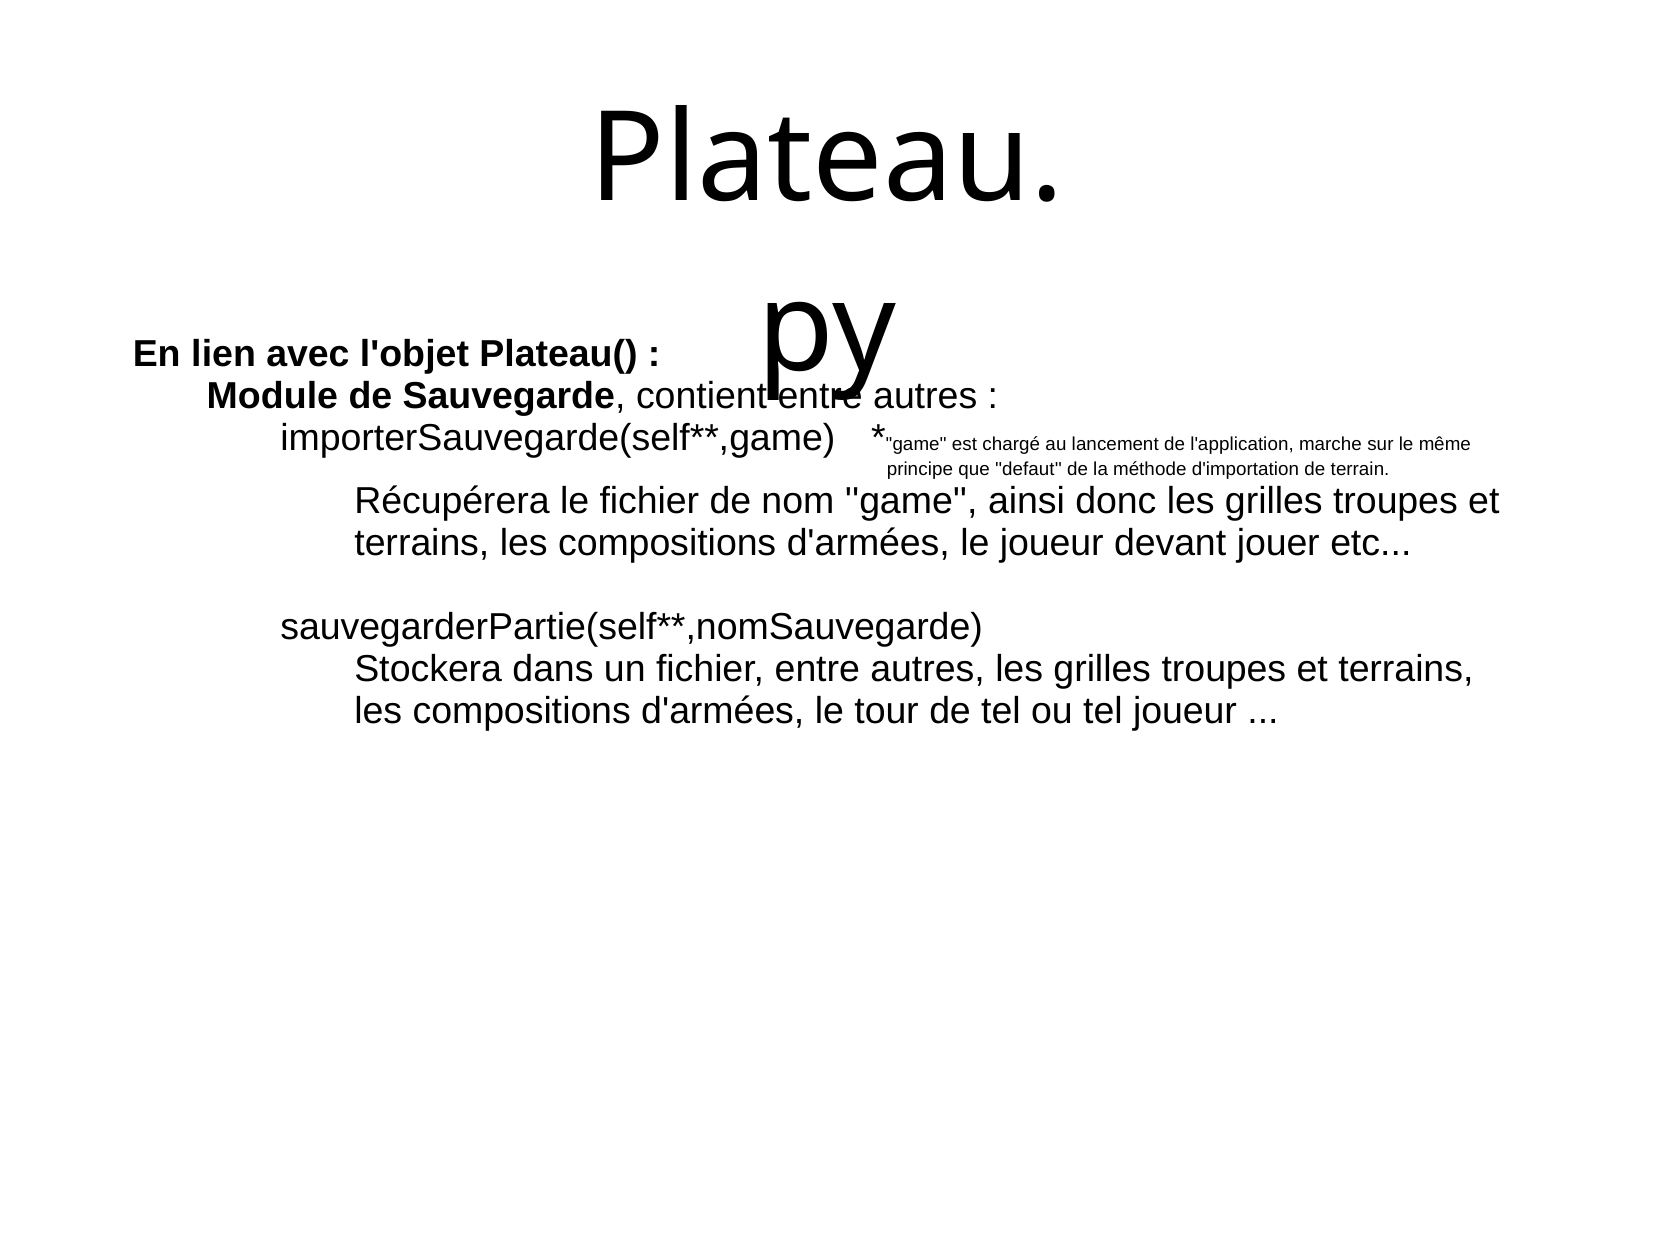

Plateau.py
En lien avec l'objet Plateau() :
	Module de Sauvegarde, contient entre autres :
		importerSauvegarde(self**,game)	*''game'' est chargé au lancement de l'application, marche sur le même 										 principe que ''defaut'' de la méthode d'importation de terrain.
			Récupérera le fichier de nom ''game'', ainsi donc les grilles troupes et 			terrains, les compositions d'armées, le joueur devant jouer etc...
		sauvegarderPartie(self**,nomSauvegarde)
			Stockera dans un fichier, entre autres, les grilles troupes et terrains, 			les compositions d'armées, le tour de tel ou tel joueur ...
		**En réalité ce ne seront pas des self mais plutôt des objets Plateau()